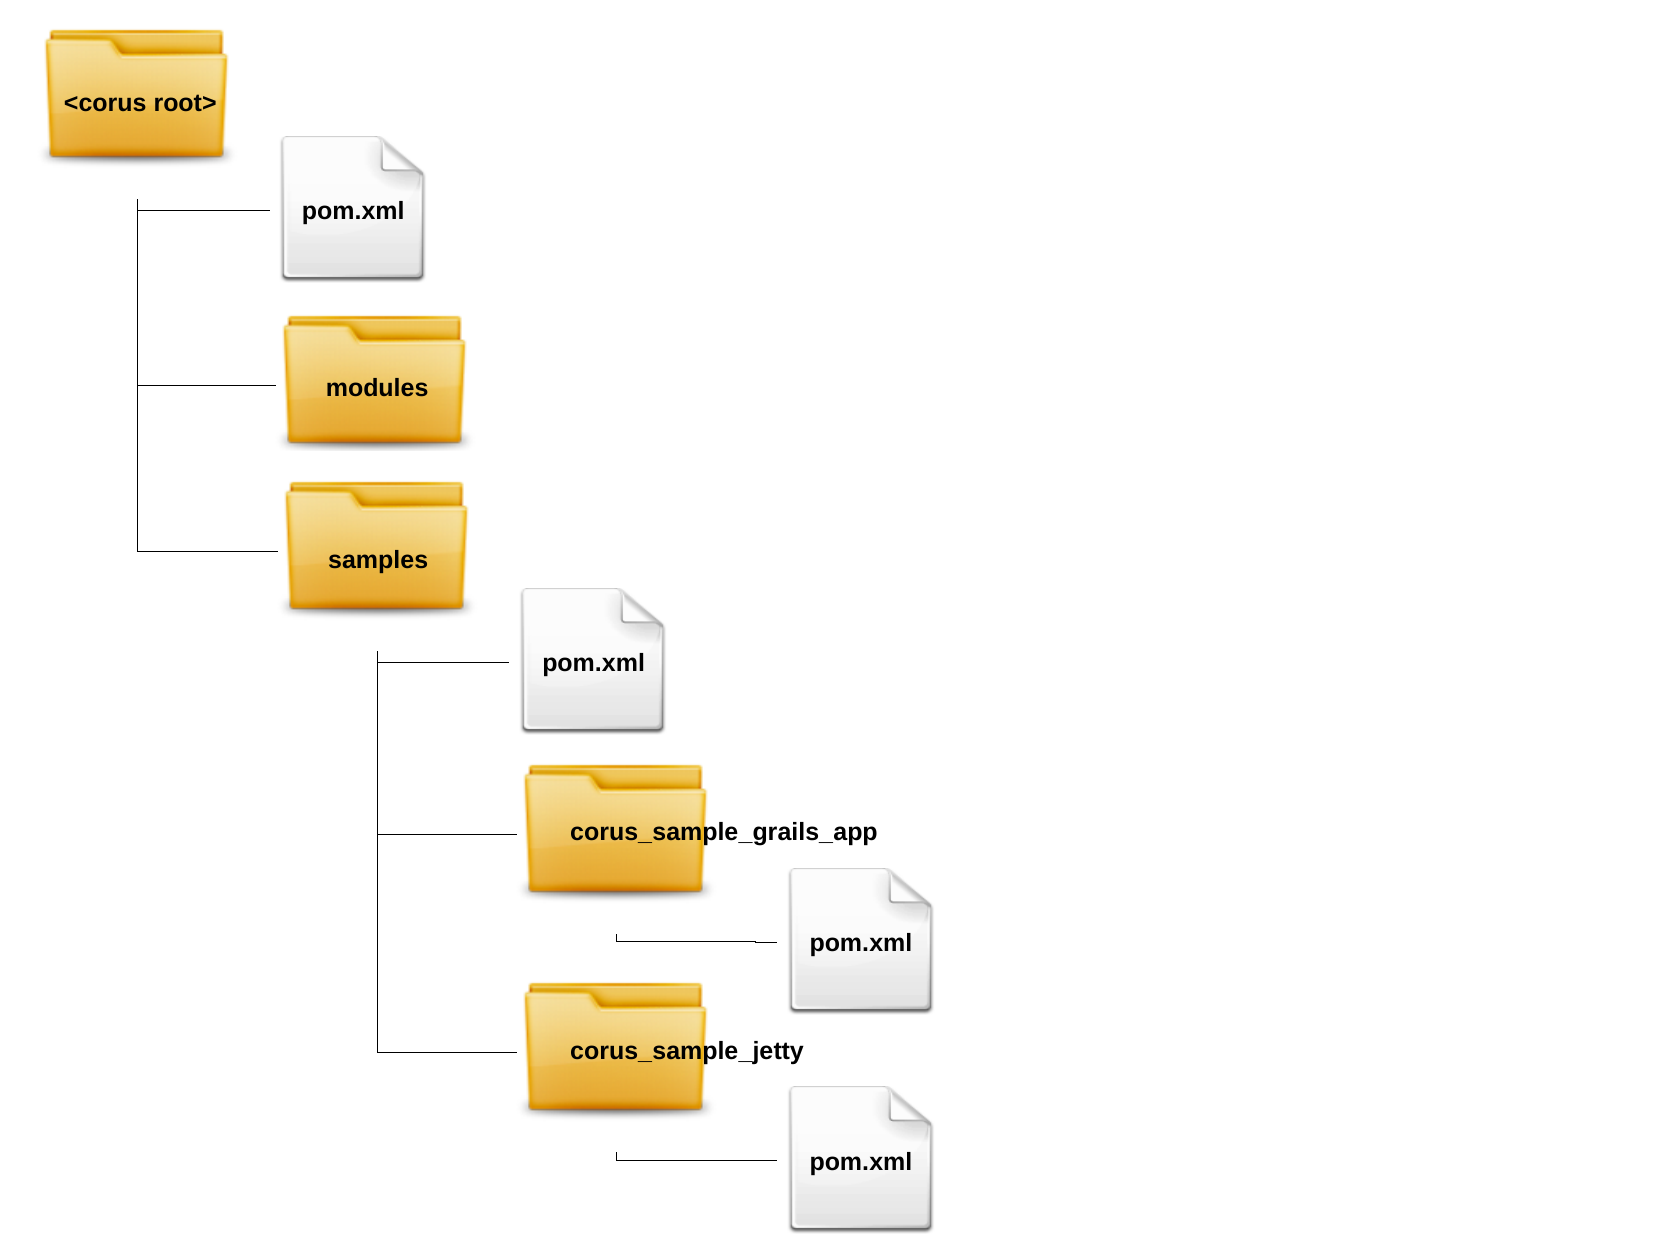

<corus root>
pom.xml
modules
samples
pom.xml
corus_sample_grails_app
pom.xml
corus_sample_jetty
pom.xml